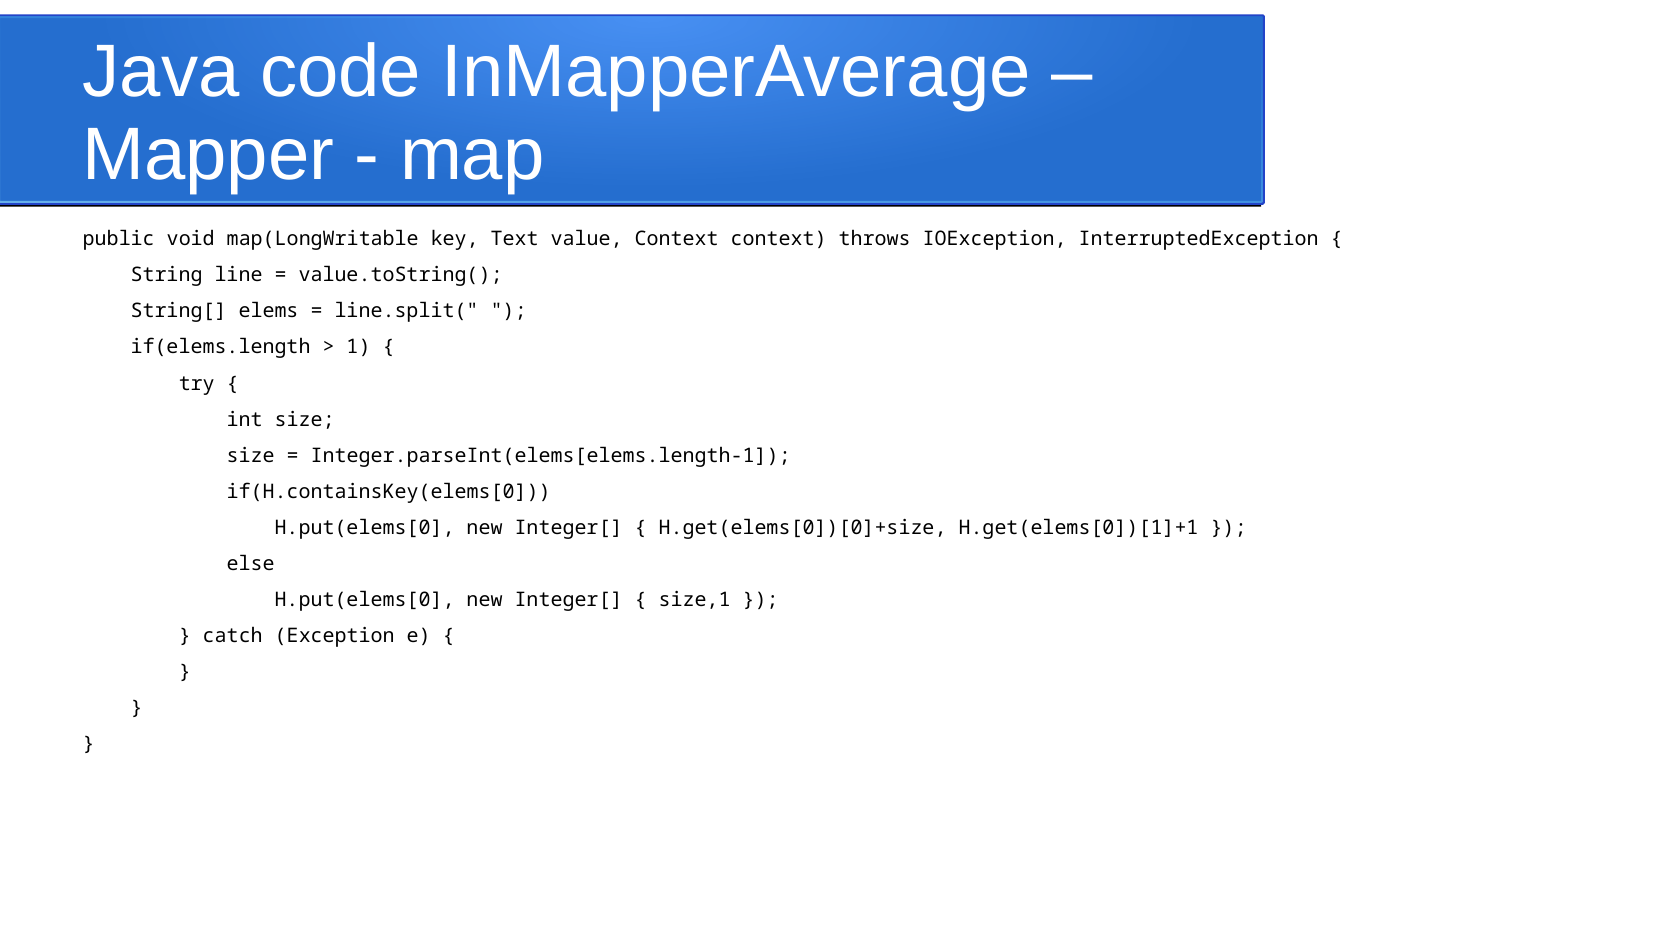

# Java code InMapperAverage – Mapper - map
public void map(LongWritable key, Text value, Context context) throws IOException, InterruptedException {
 String line = value.toString();
 String[] elems = line.split(" ");
 if(elems.length > 1) {
 try {
 int size;
 size = Integer.parseInt(elems[elems.length-1]);
 if(H.containsKey(elems[0]))
 H.put(elems[0], new Integer[] { H.get(elems[0])[0]+size, H.get(elems[0])[1]+1 });
 else
 H.put(elems[0], new Integer[] { size,1 });
 } catch (Exception e) {
 }
 }
}